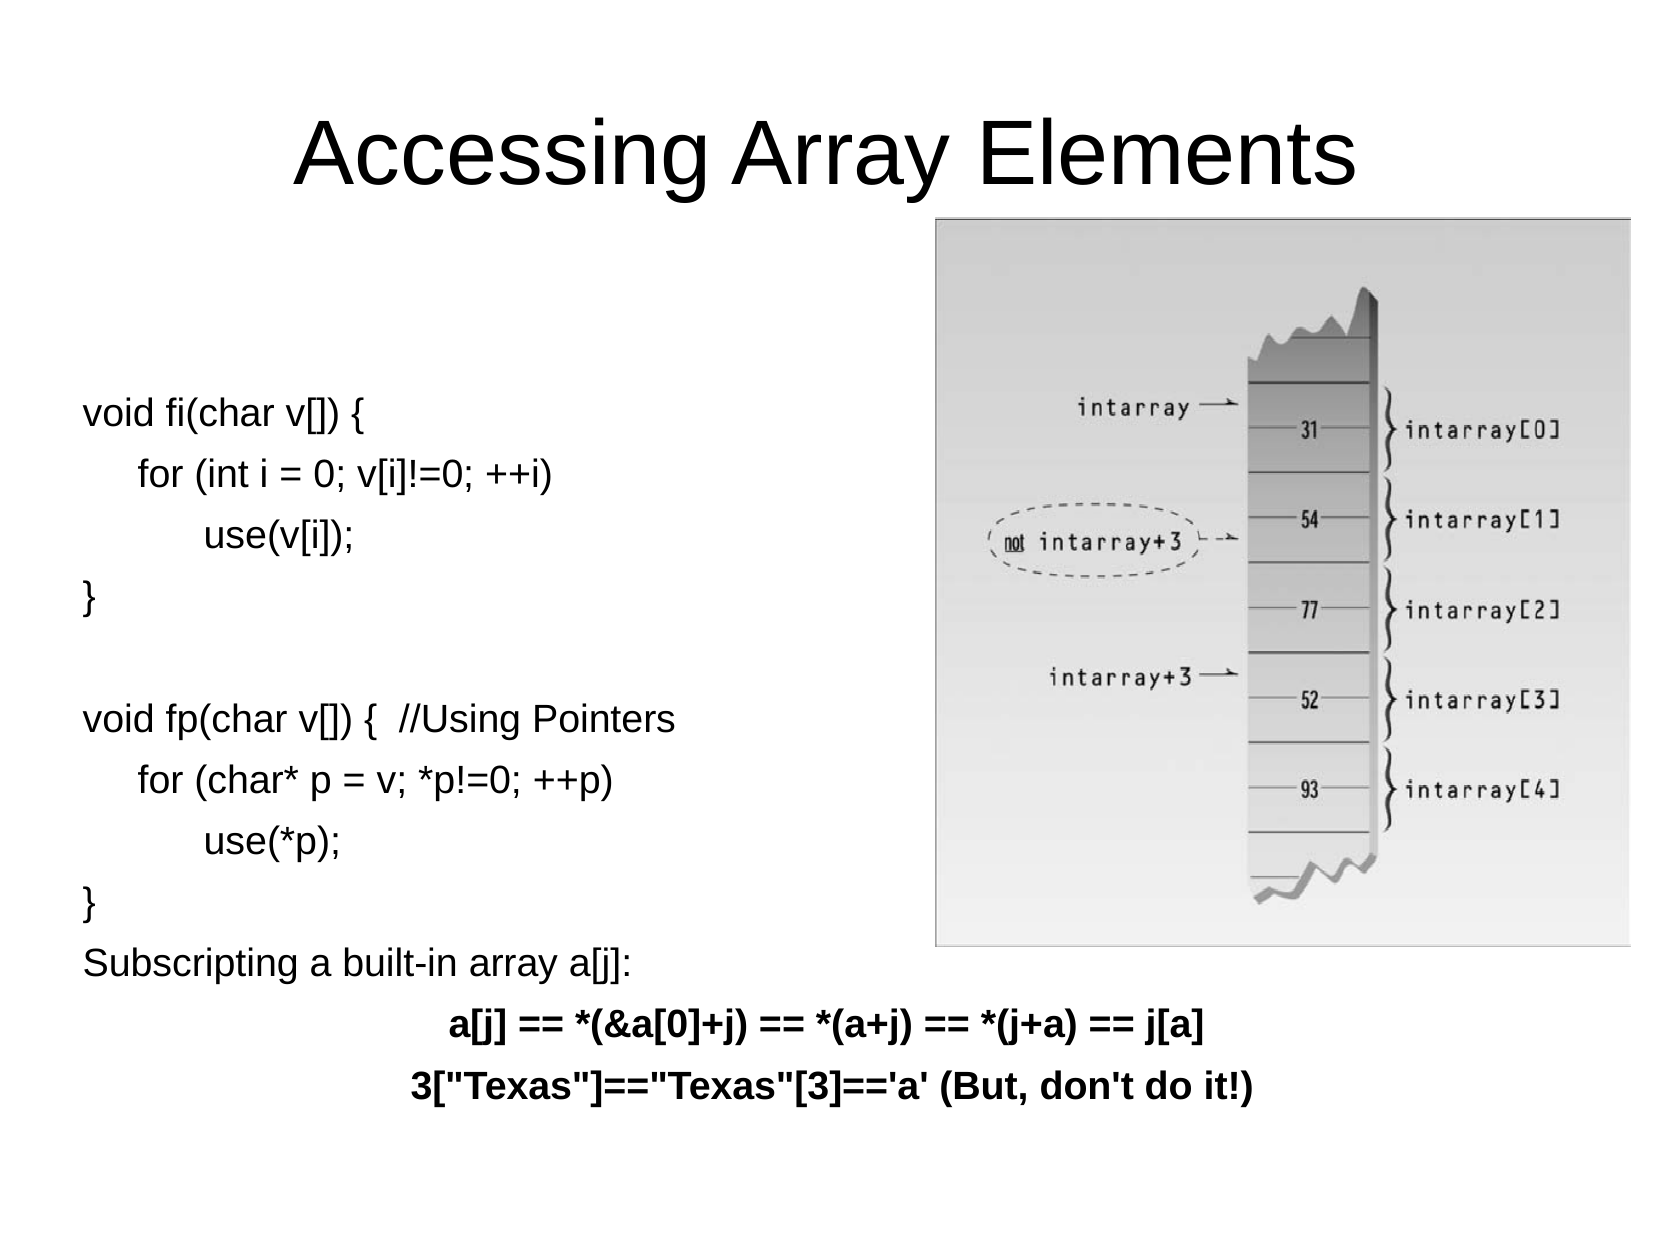

# Accessing Array Elements
void fi(char v[]) {
 for (int i = 0; v[i]!=0; ++i)
 use(v[i]);
}
void fp(char v[]) { //Using Pointers
 for (char* p = v; *p!=0; ++p)
 use(*p);
}
Subscripting a built-in array a[j]:
a[j] == *(&a[0]+j) == *(a+j) == *(j+a) == j[a]
 3["Texas"]=="Texas"[3]=='a' (But, don't do it!)